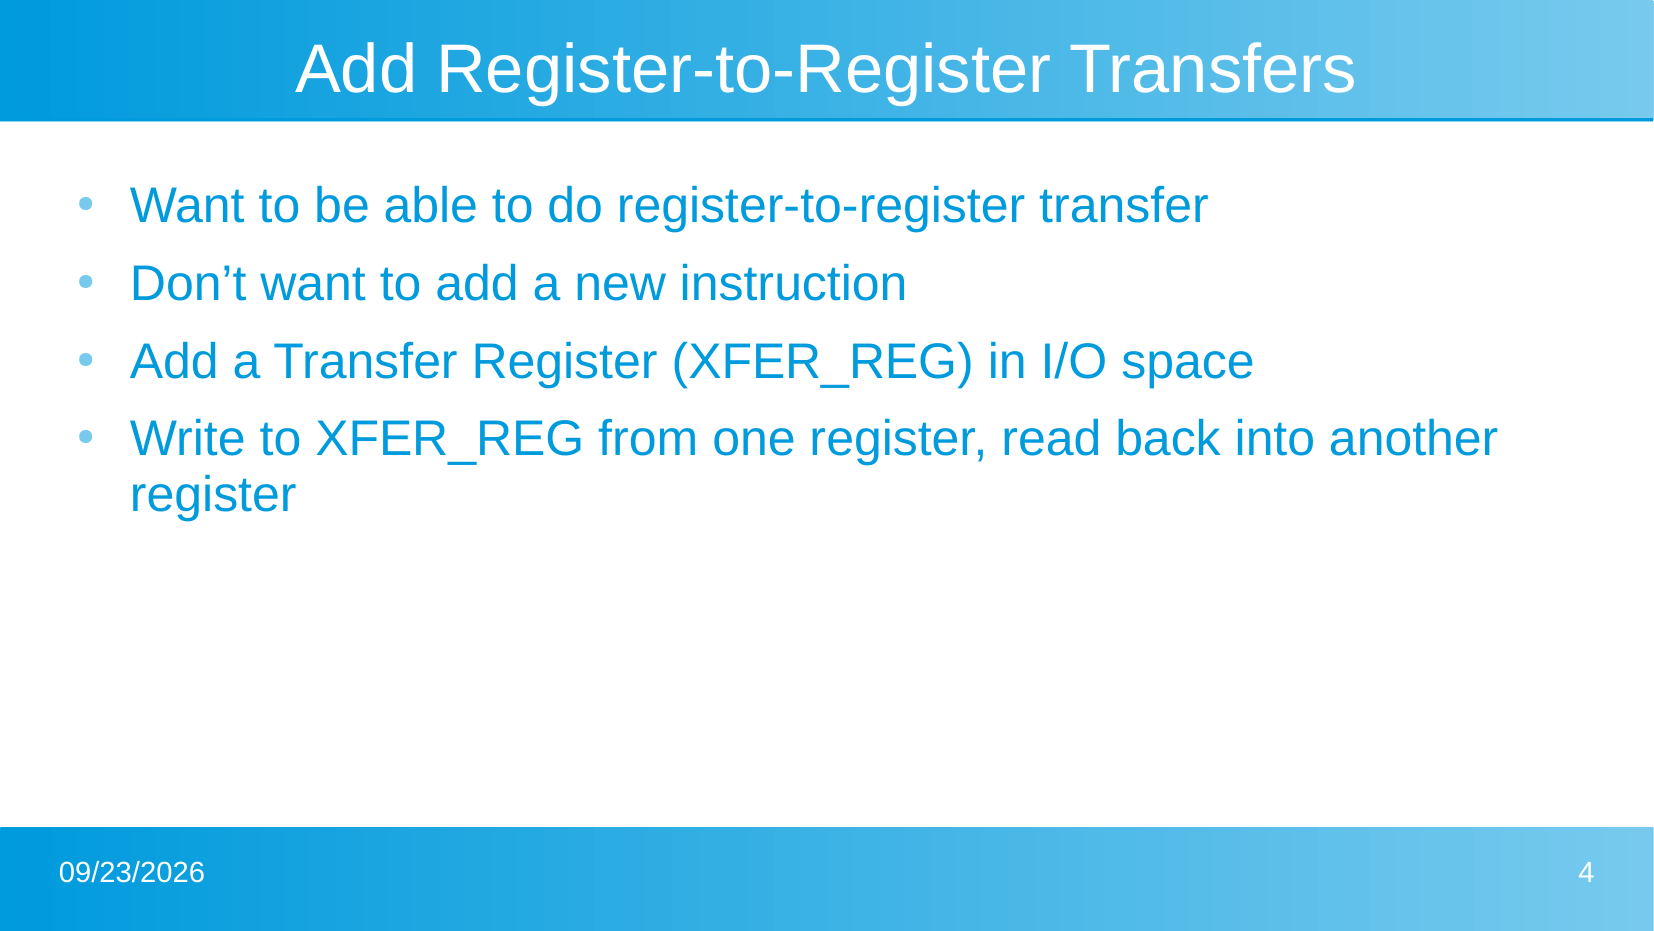

# Add Register-to-Register Transfers
Want to be able to do register-to-register transfer
Don’t want to add a new instruction
Add a Transfer Register (XFER_REG) in I/O space
Write to XFER_REG from one register, read back into another register
4